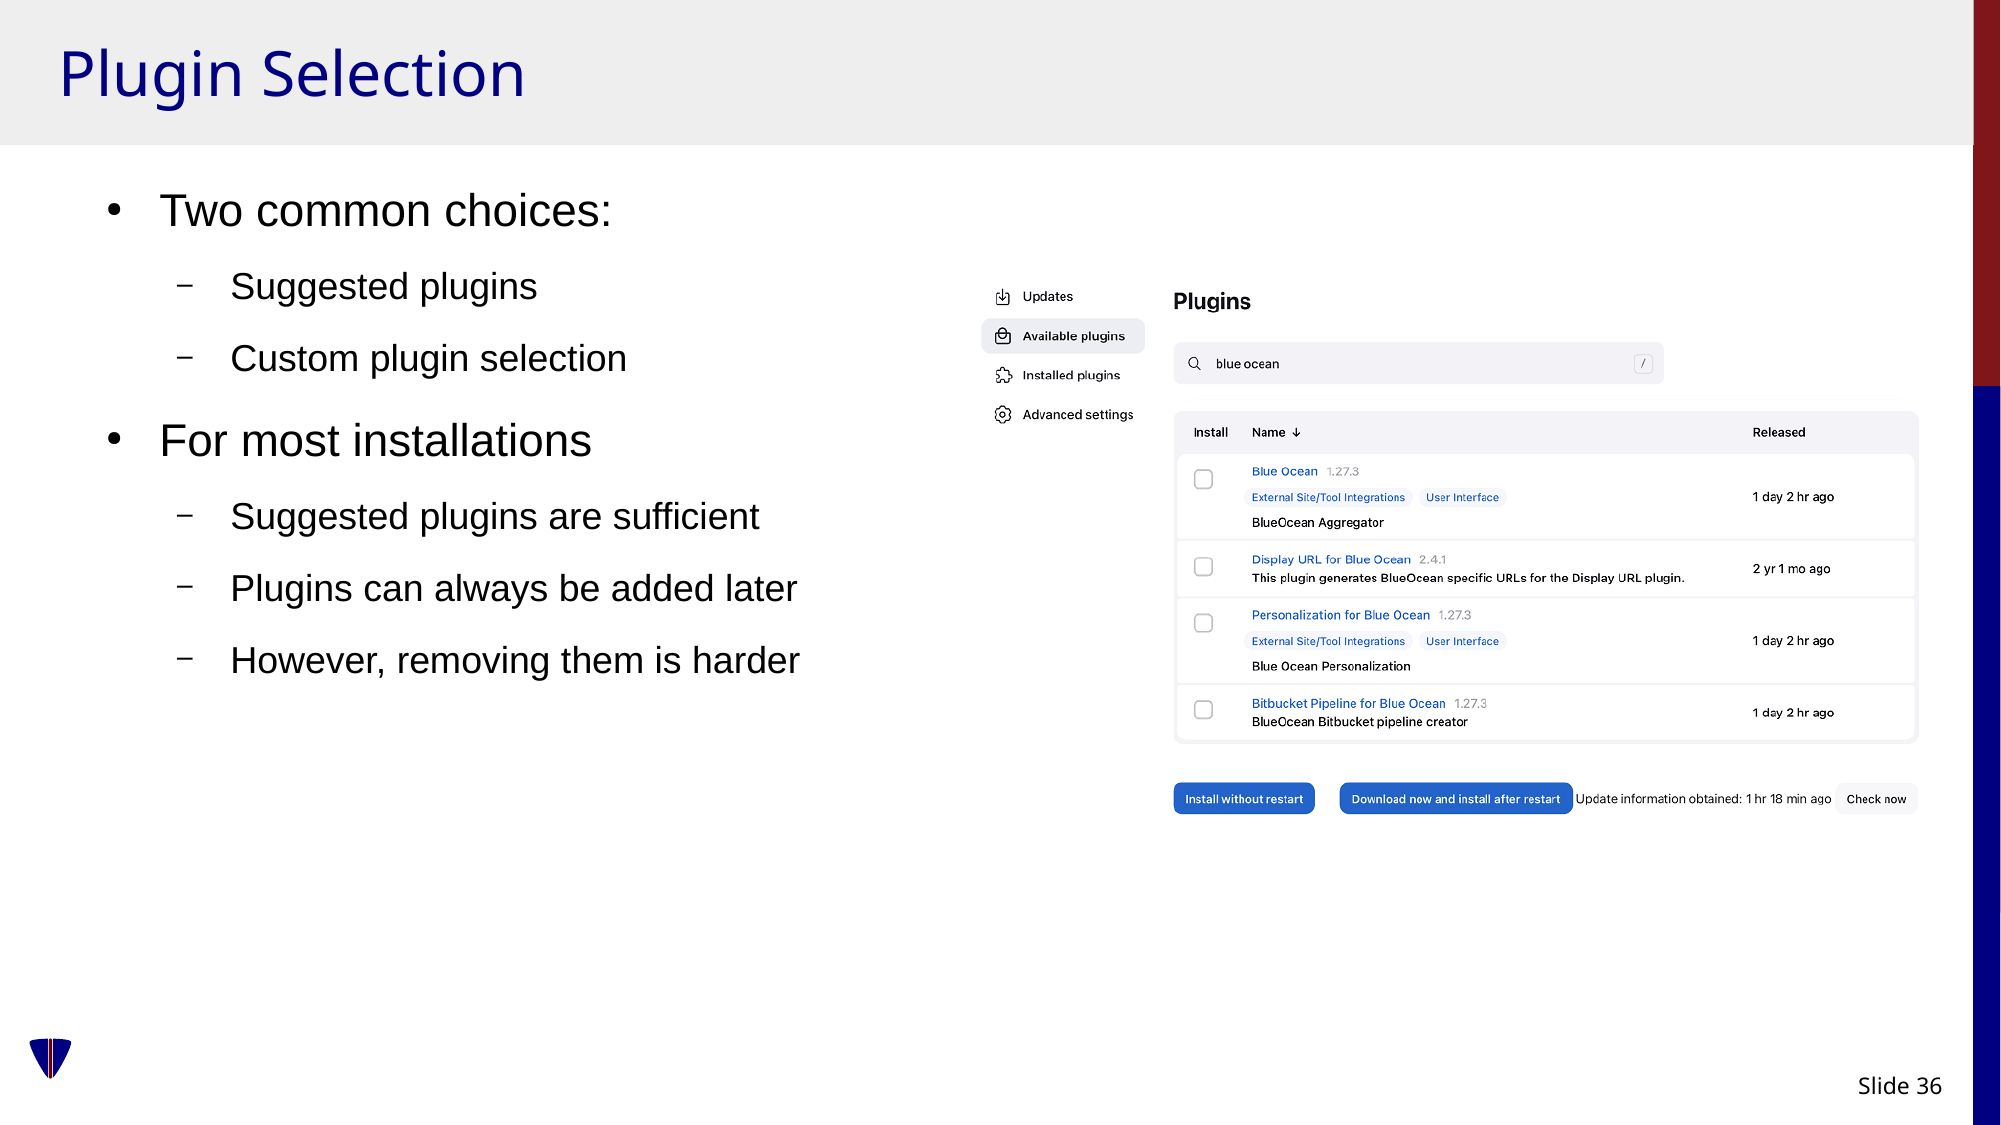

# Plugin Selection
Two common choices:
Suggested plugins
Custom plugin selection
For most installations
Suggested plugins are sufficient
Plugins can always be added later
However, removing them is harder